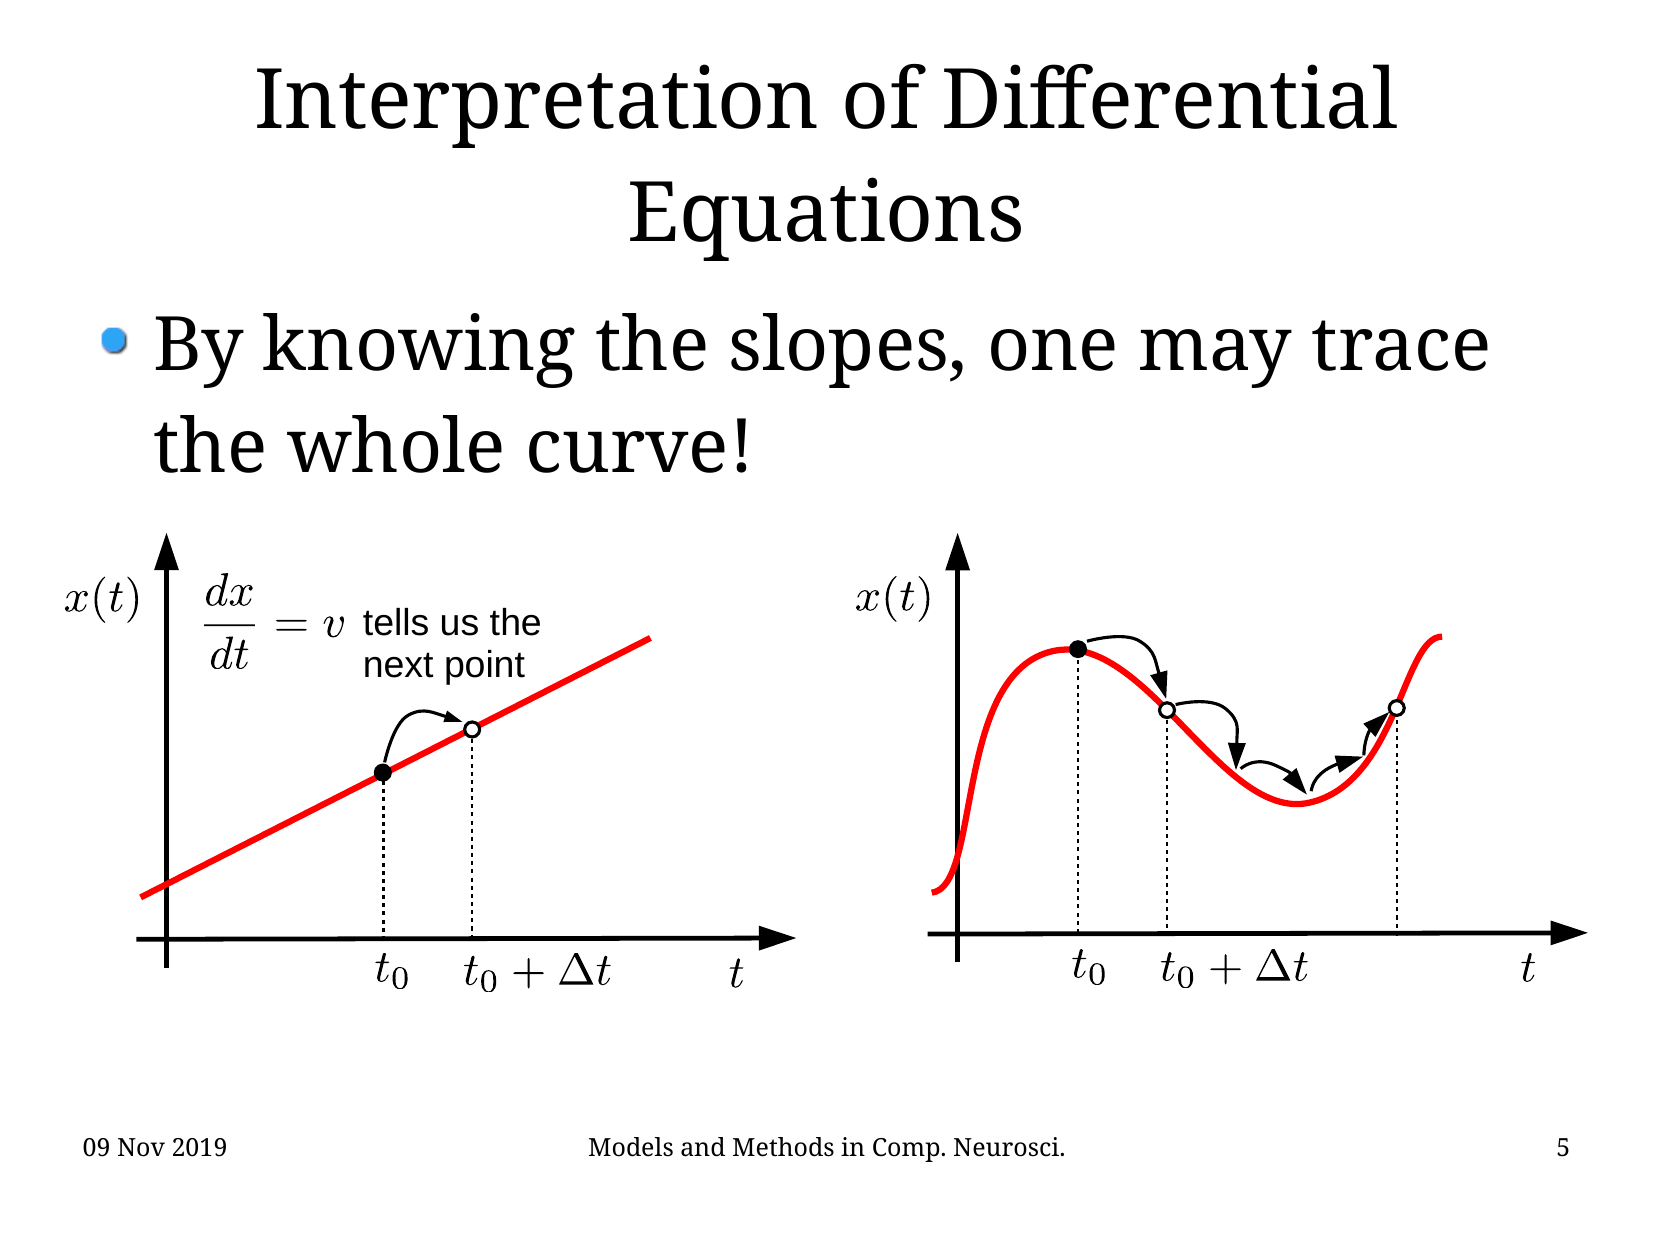

# Interpretation of Differential Equations
By knowing the slopes, one may trace the whole curve!
tells us the next point
09 Nov 2019
Models and Methods in Comp. Neurosci.
5